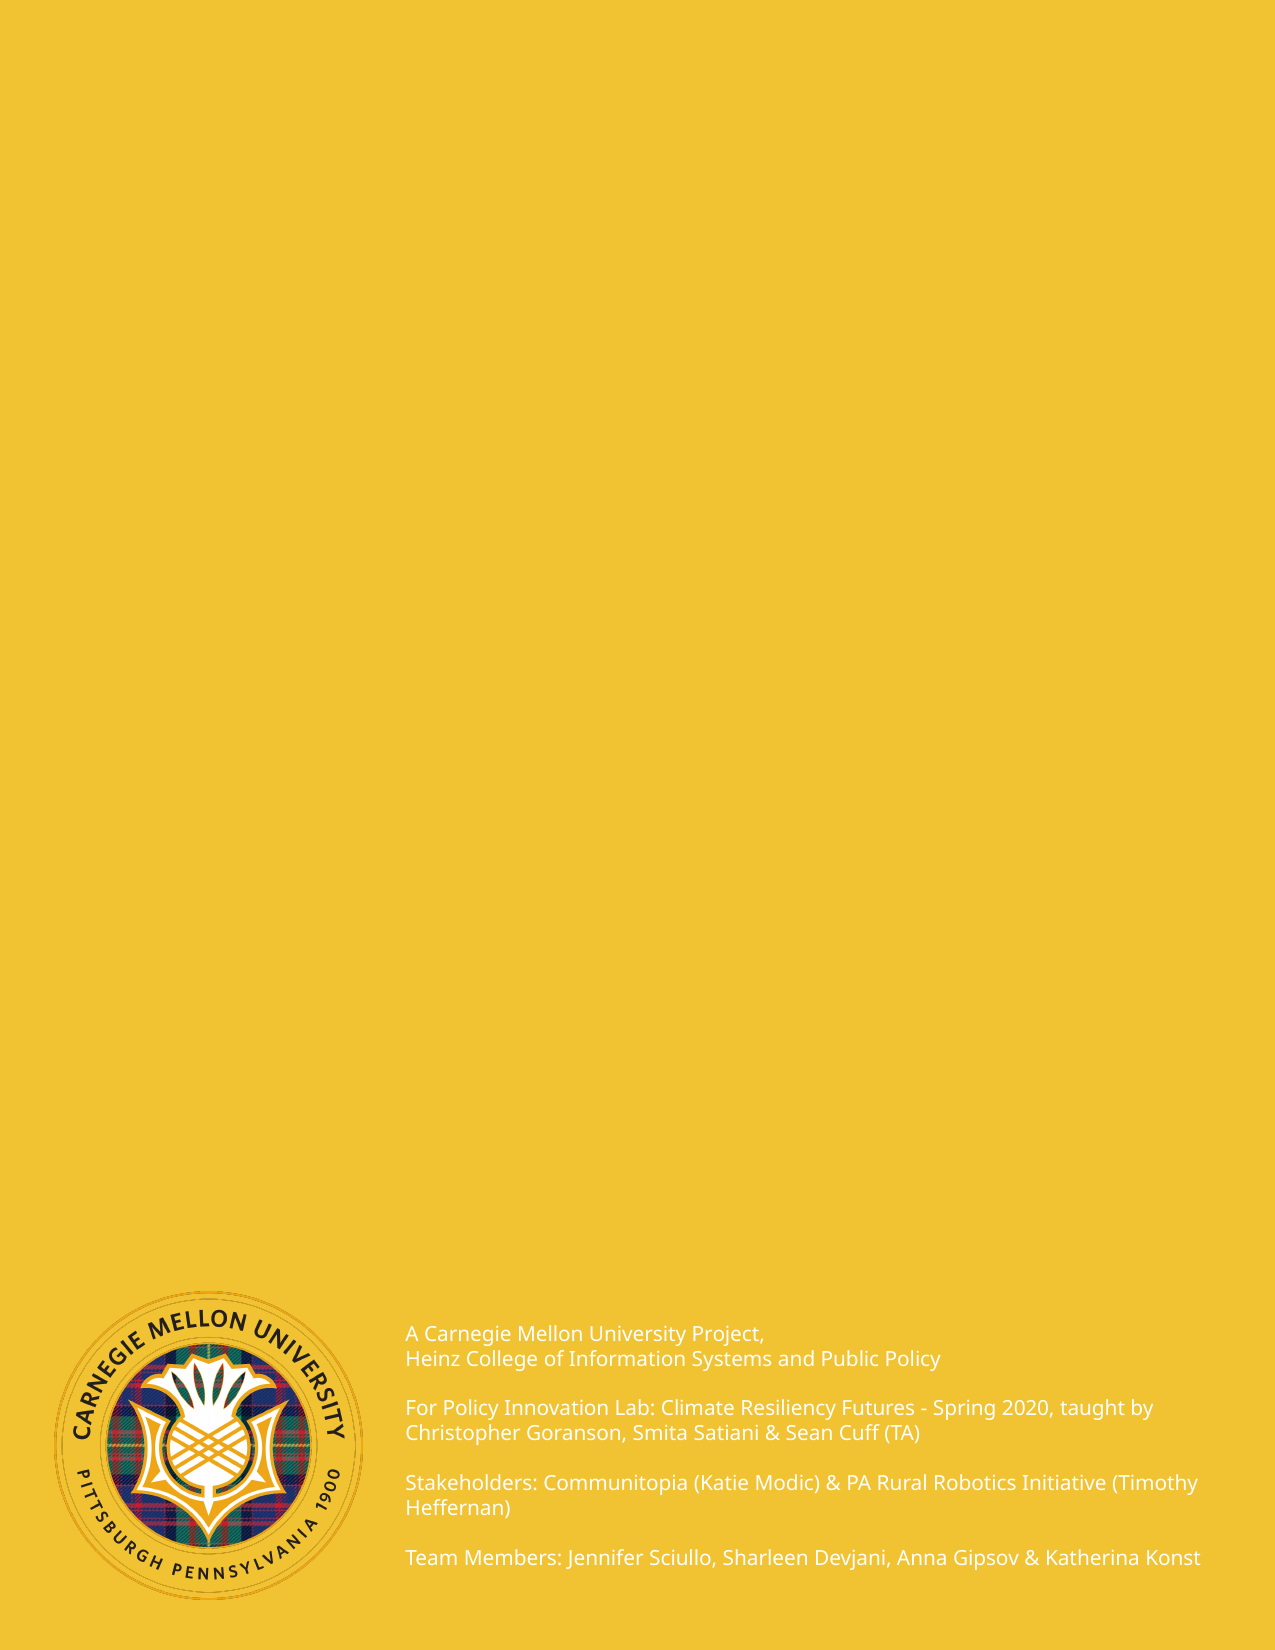

# A Carnegie Mellon University Project,
Heinz College of Information Systems and Public Policy
For Policy Innovation Lab: Climate Resiliency Futures - Spring 2020, taught by Christopher Goranson, Smita Satiani & Sean Cuff (TA)
Stakeholders: Communitopia (Katie Modic) & PA Rural Robotics Initiative (Timothy Heffernan)
Team Members: Jennifer Sciullo, Sharleen Devjani, Anna Gipsov & Katherina Konst